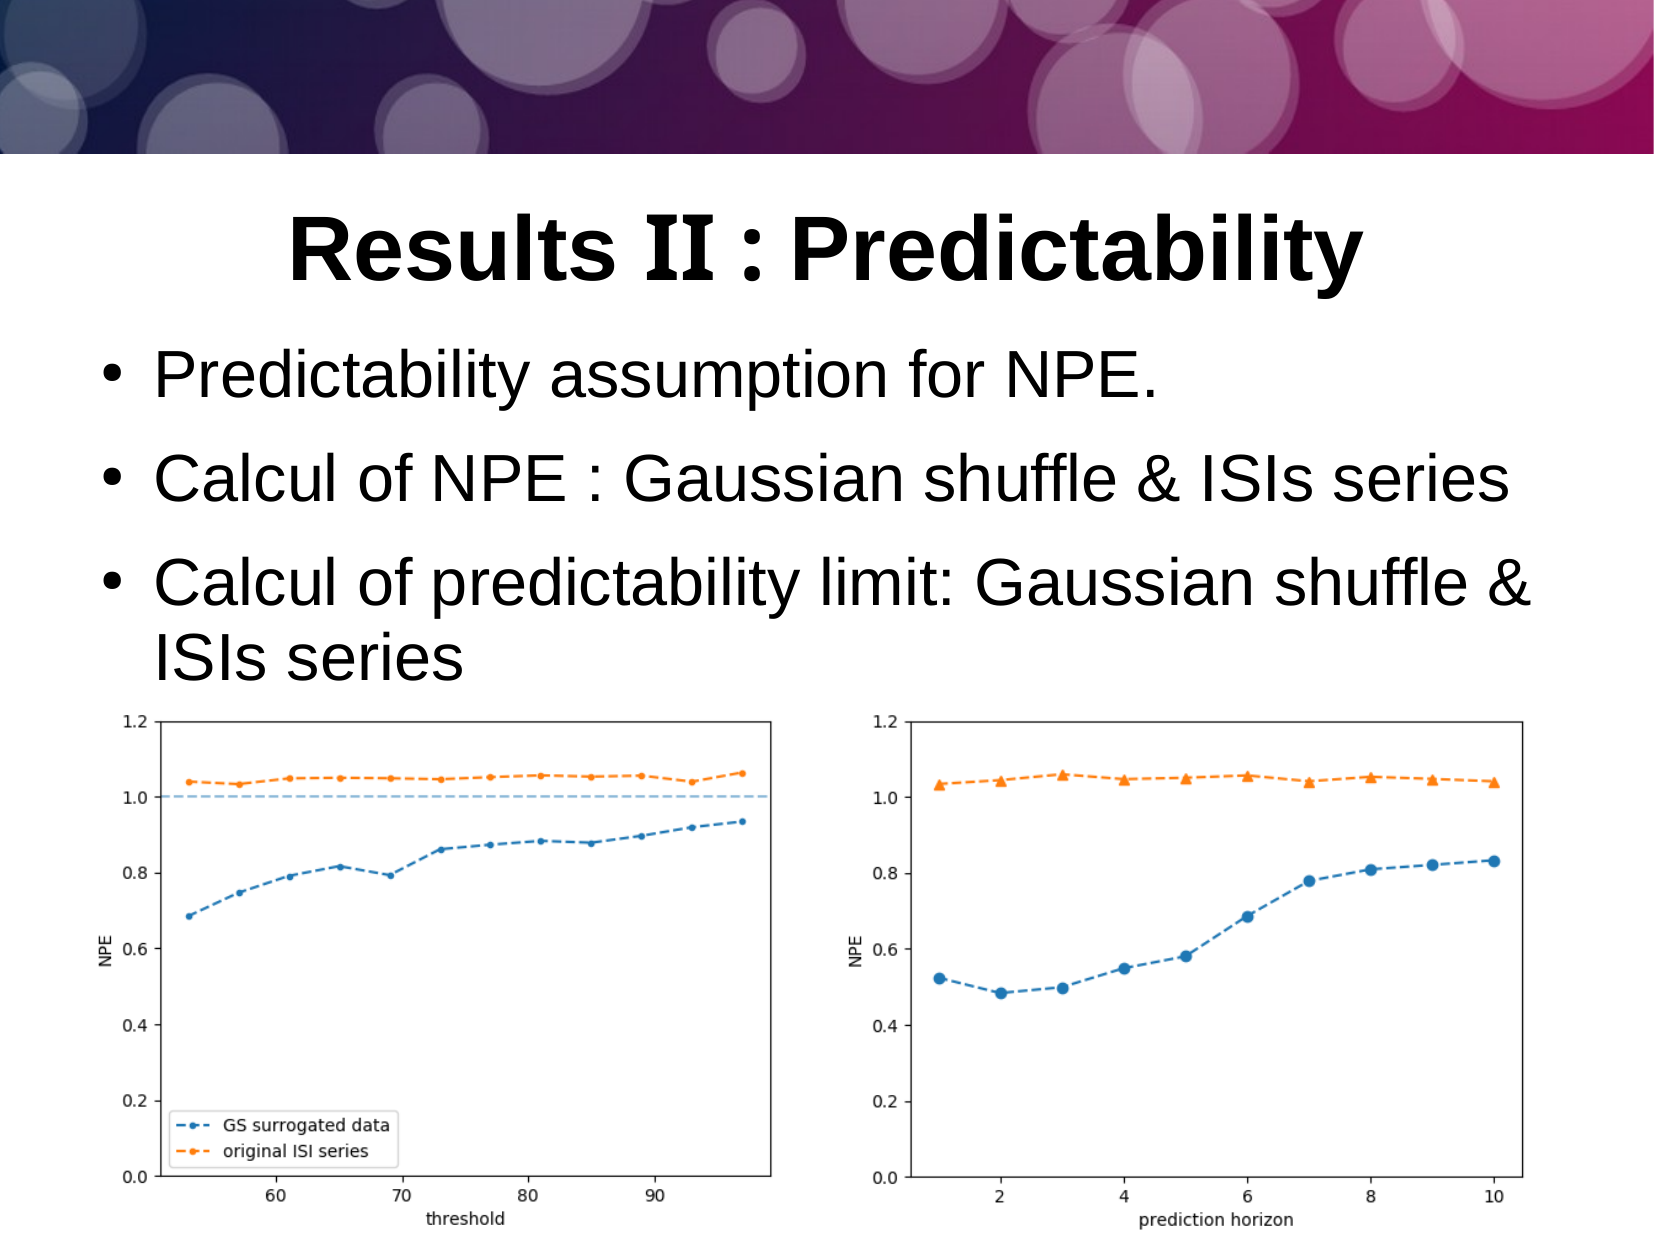

# Results II : Predictability
Predictability assumption for NPE.
Calcul of NPE : Gaussian shuffle & ISIs series
Calcul of predictability limit: Gaussian shuffle & ISIs series